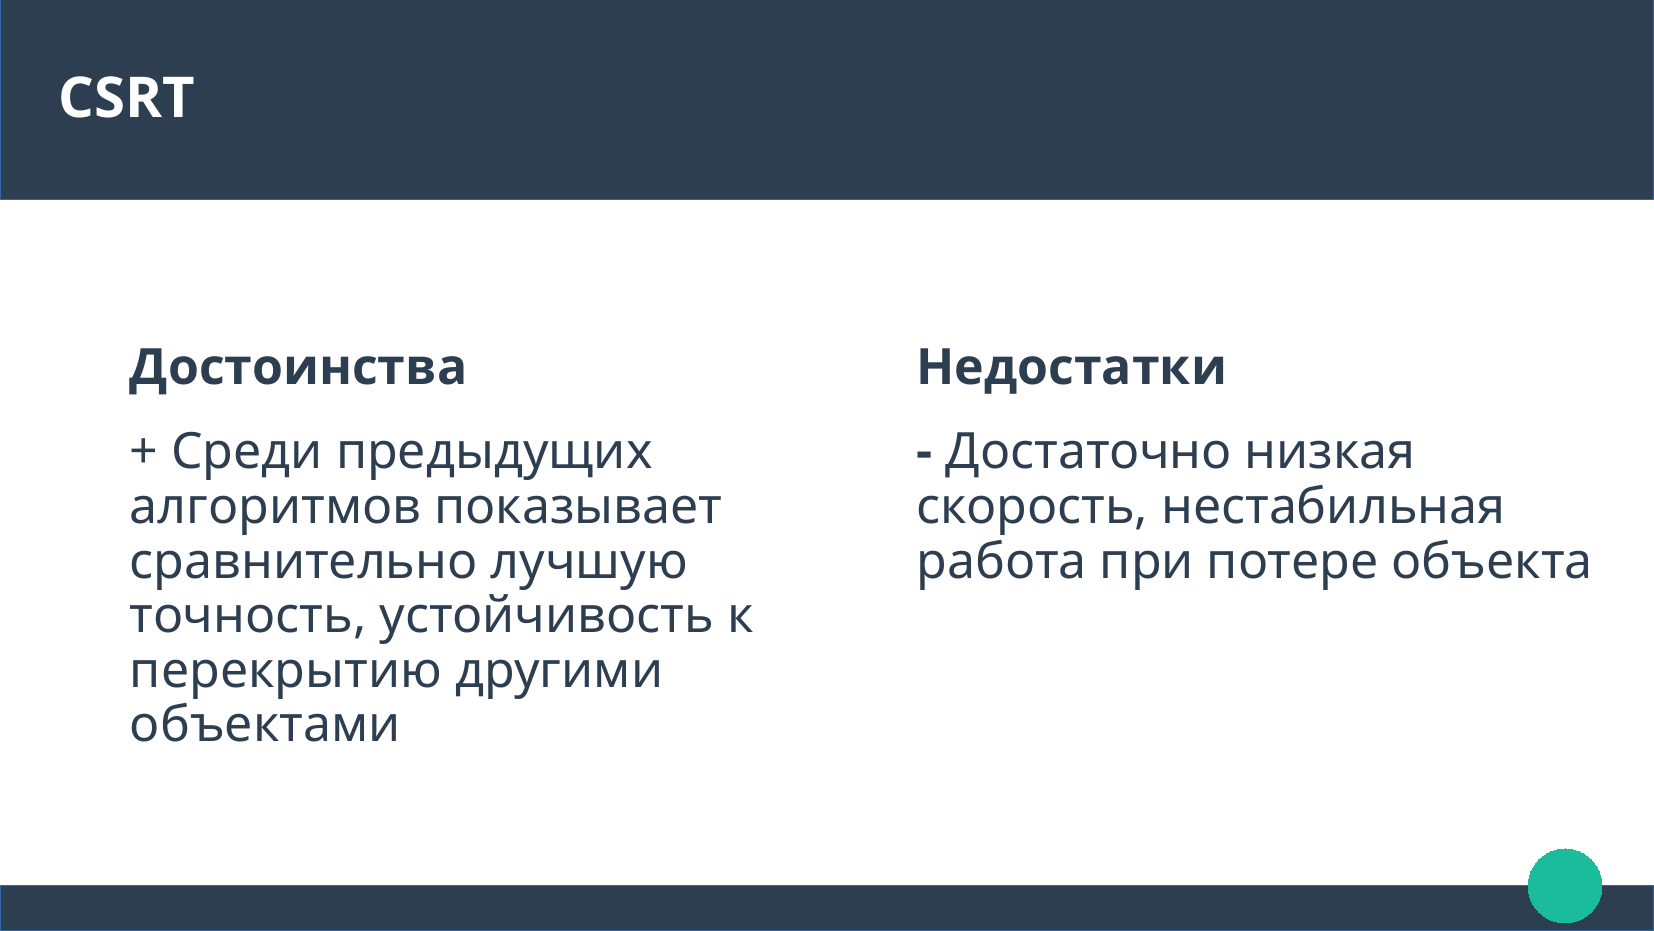

# CSRT
Достоинства
+ Среди предыдущих алгоритмов показывает сравнительно лучшую точность, устойчивость к перекрытию другими объектами
Недостатки
- Достаточно низкая скорость, нестабильная работа при потере объекта